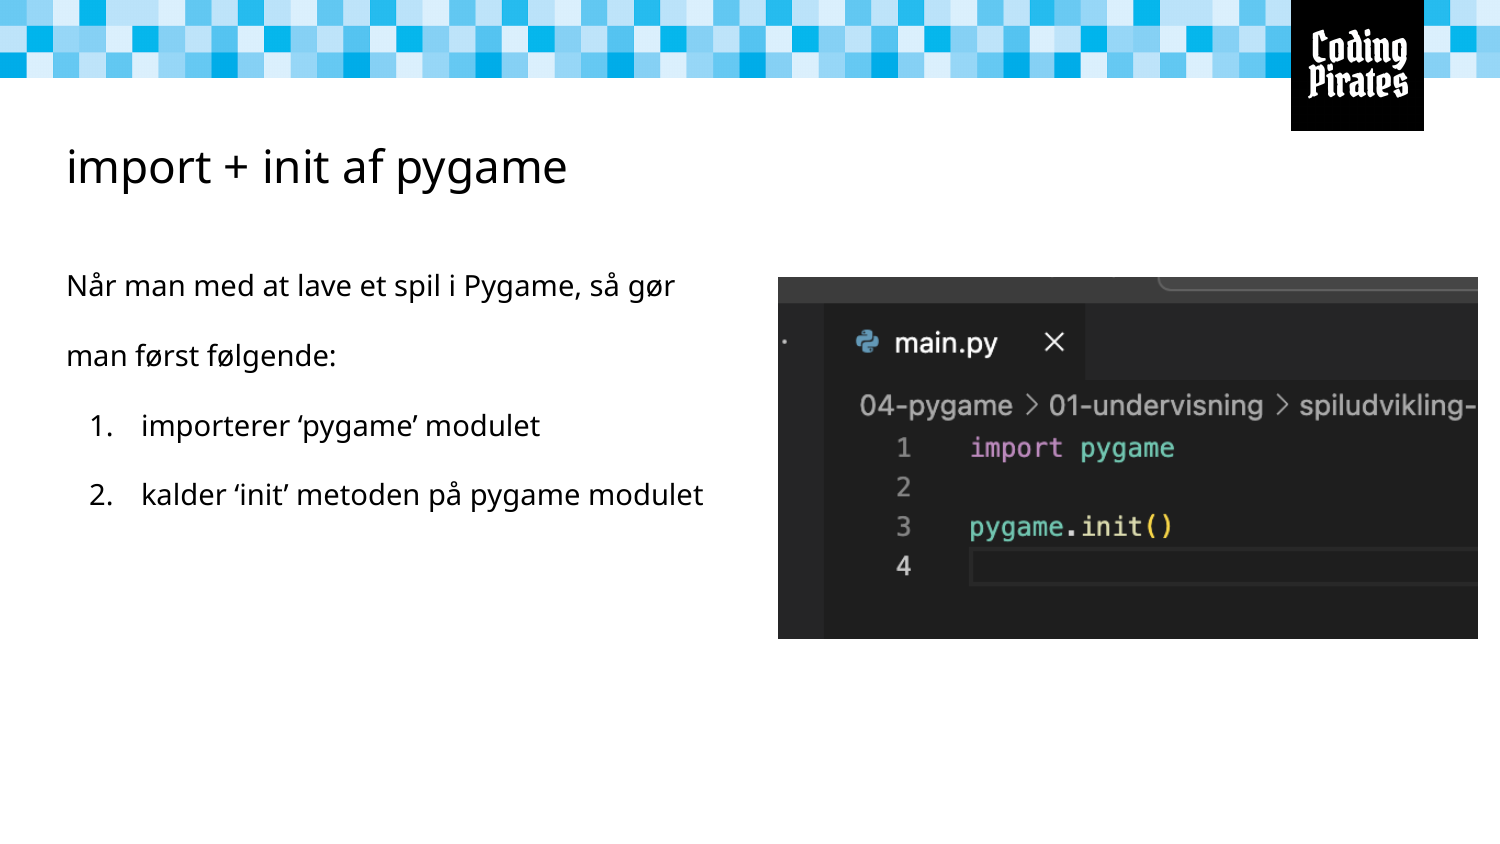

# import + init af pygame
Når man med at lave et spil i Pygame, så gør man først følgende:
importerer ‘pygame’ modulet
kalder ‘init’ metoden på pygame modulet